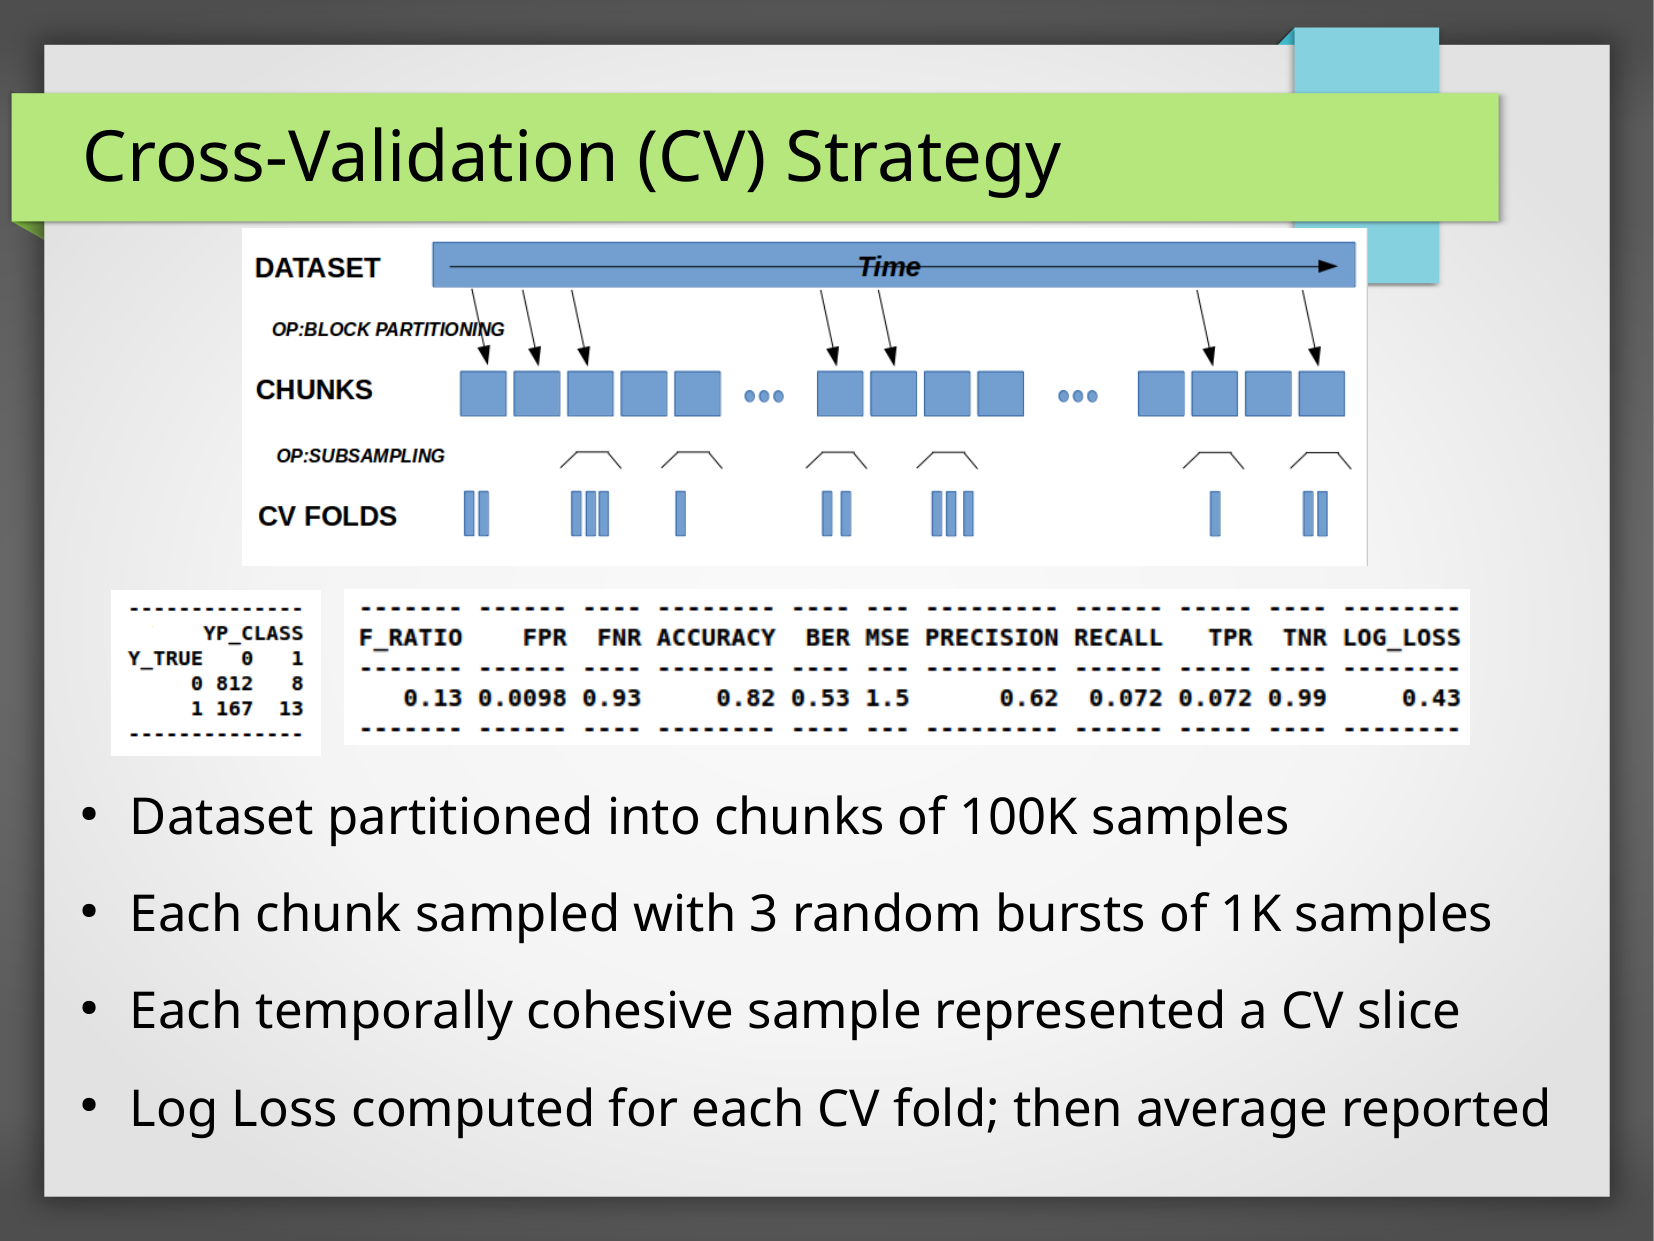

# Cross-Validation (CV) Strategy
Dataset partitioned into chunks of 100K samples
Each chunk sampled with 3 random bursts of 1K samples
Each temporally cohesive sample represented a CV slice
Log Loss computed for each CV fold; then average reported